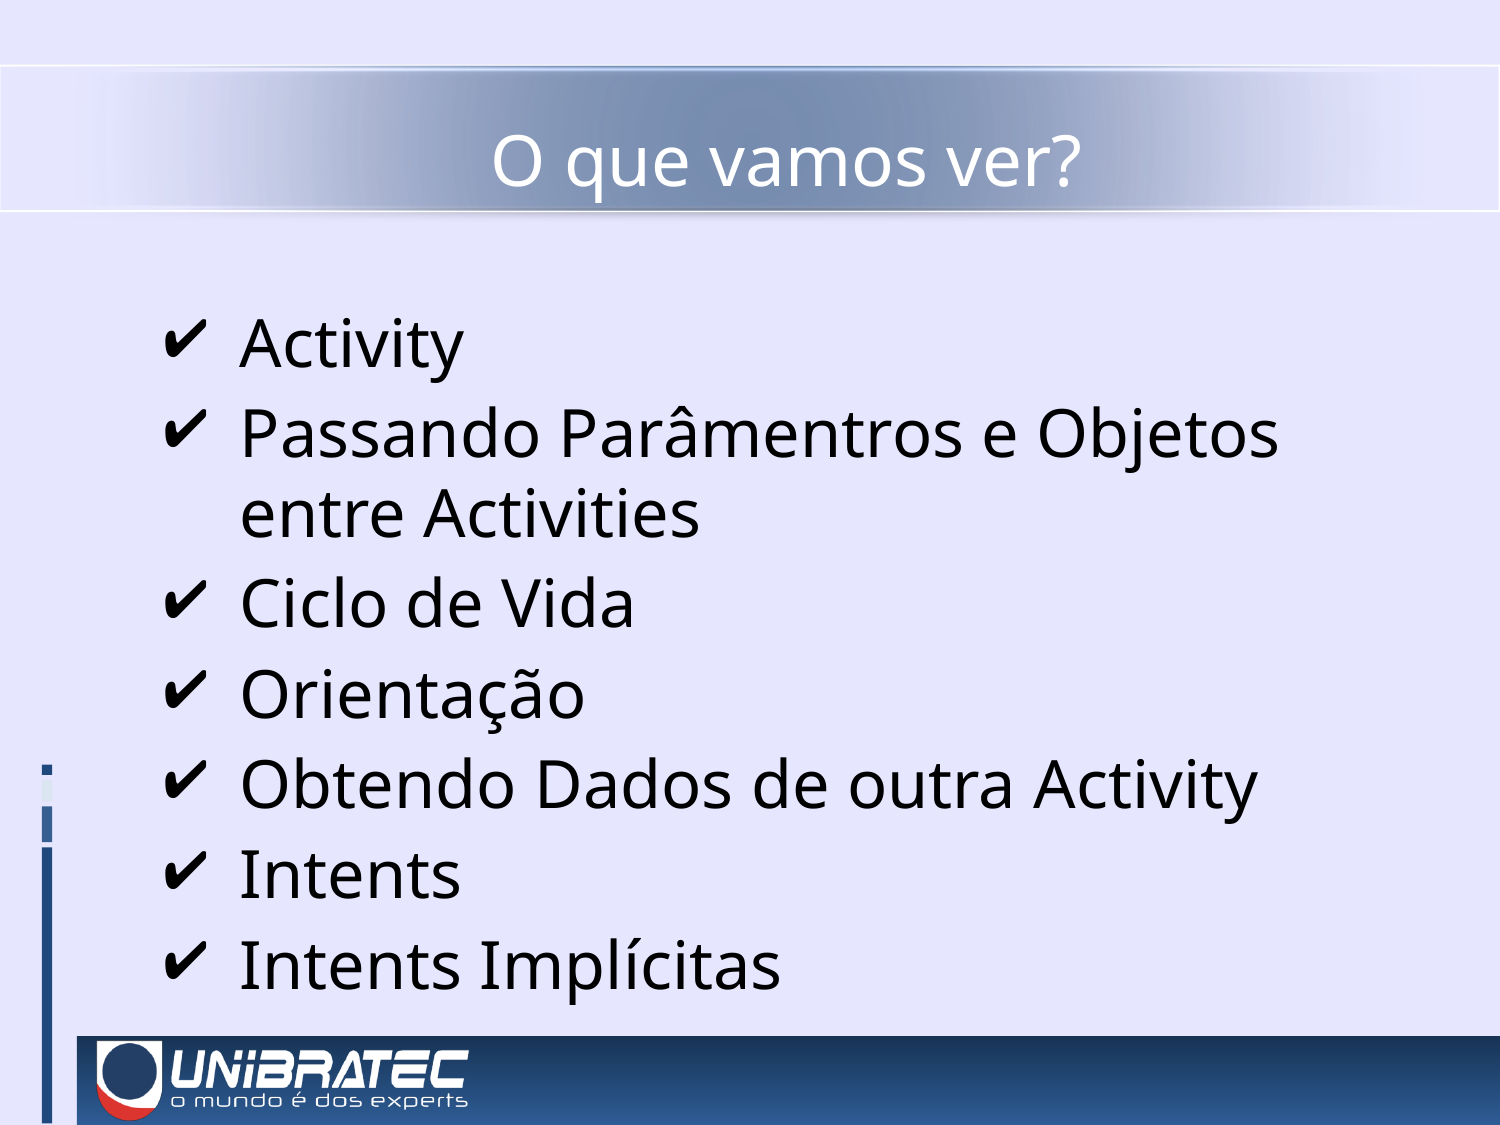

# O que vamos ver?
Activity
Passando Parâmentros e Objetos entre Activities
Ciclo de Vida
Orientação
Obtendo Dados de outra Activity
Intents
Intents Implícitas